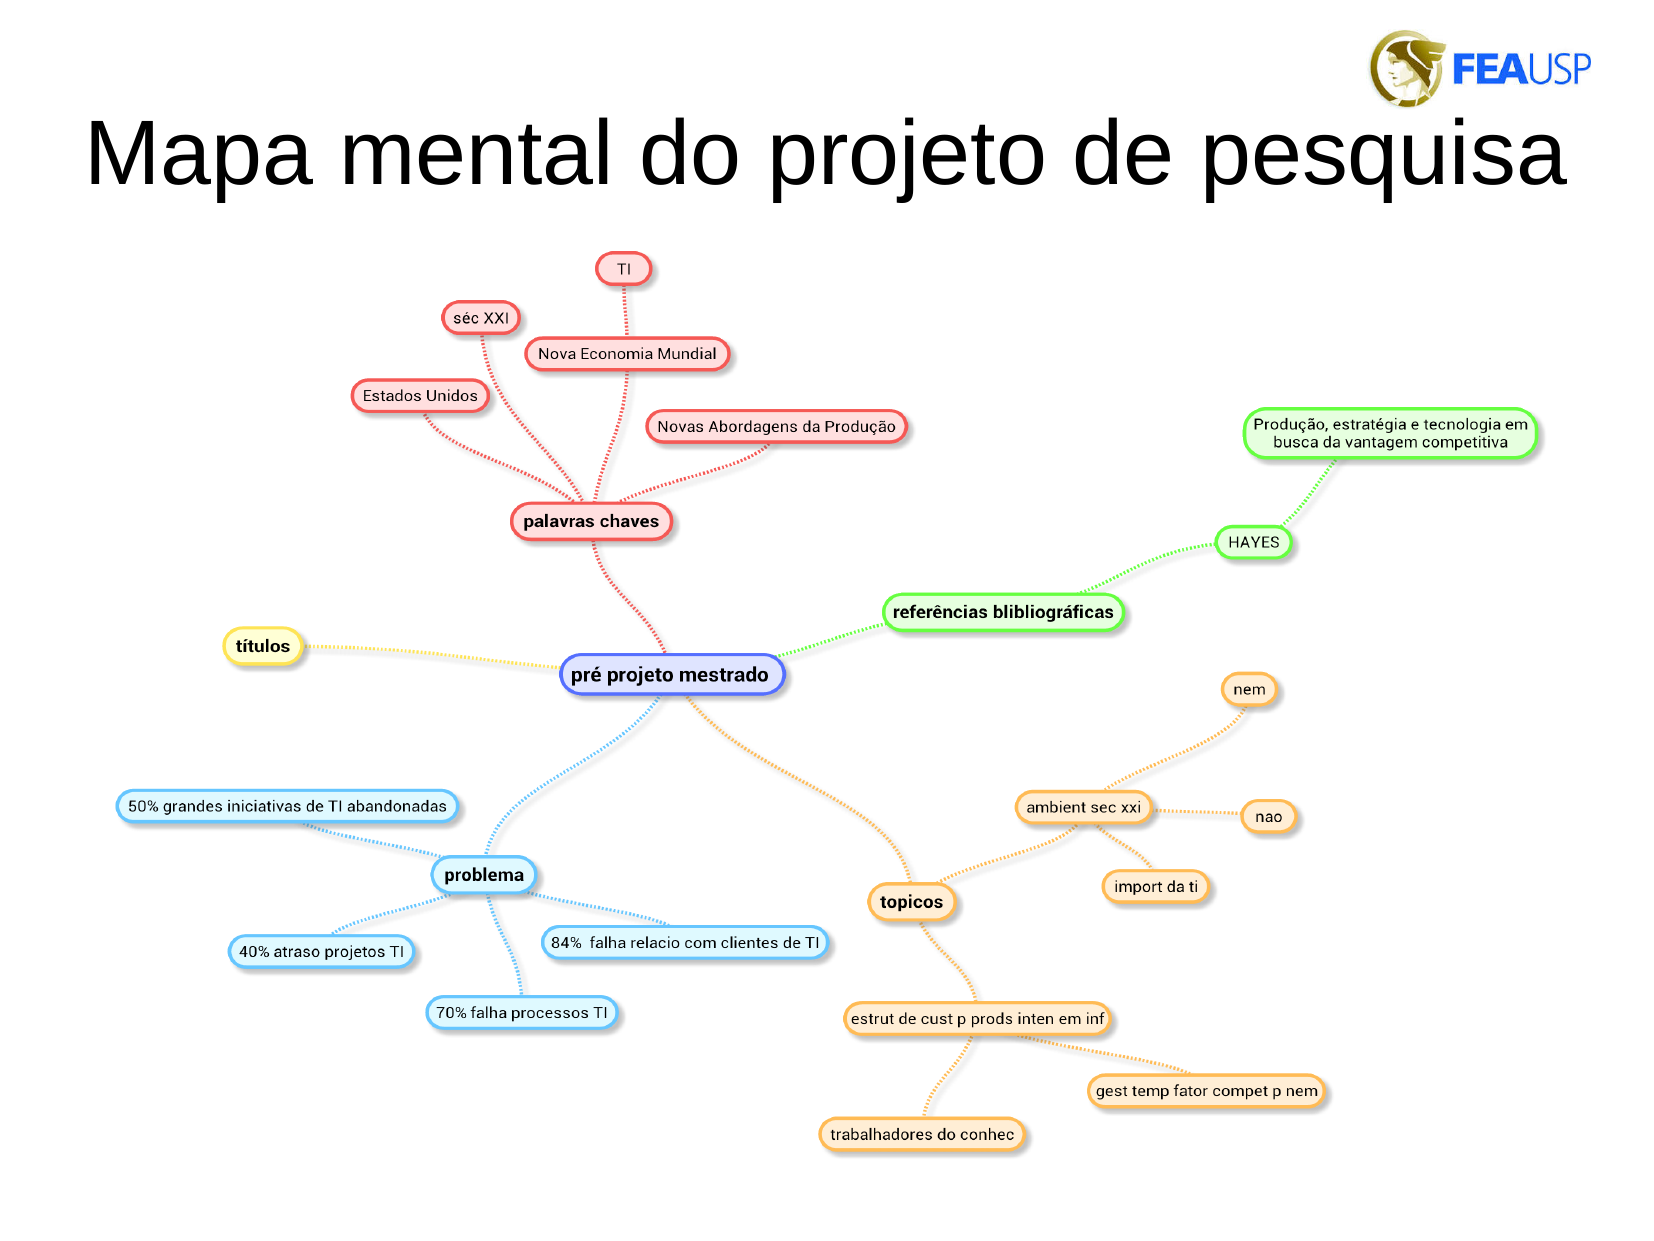

# Mapa mental do projeto de pesquisa
2014-05-14
CXXIV Fórum de Discussões Metodológicas
18